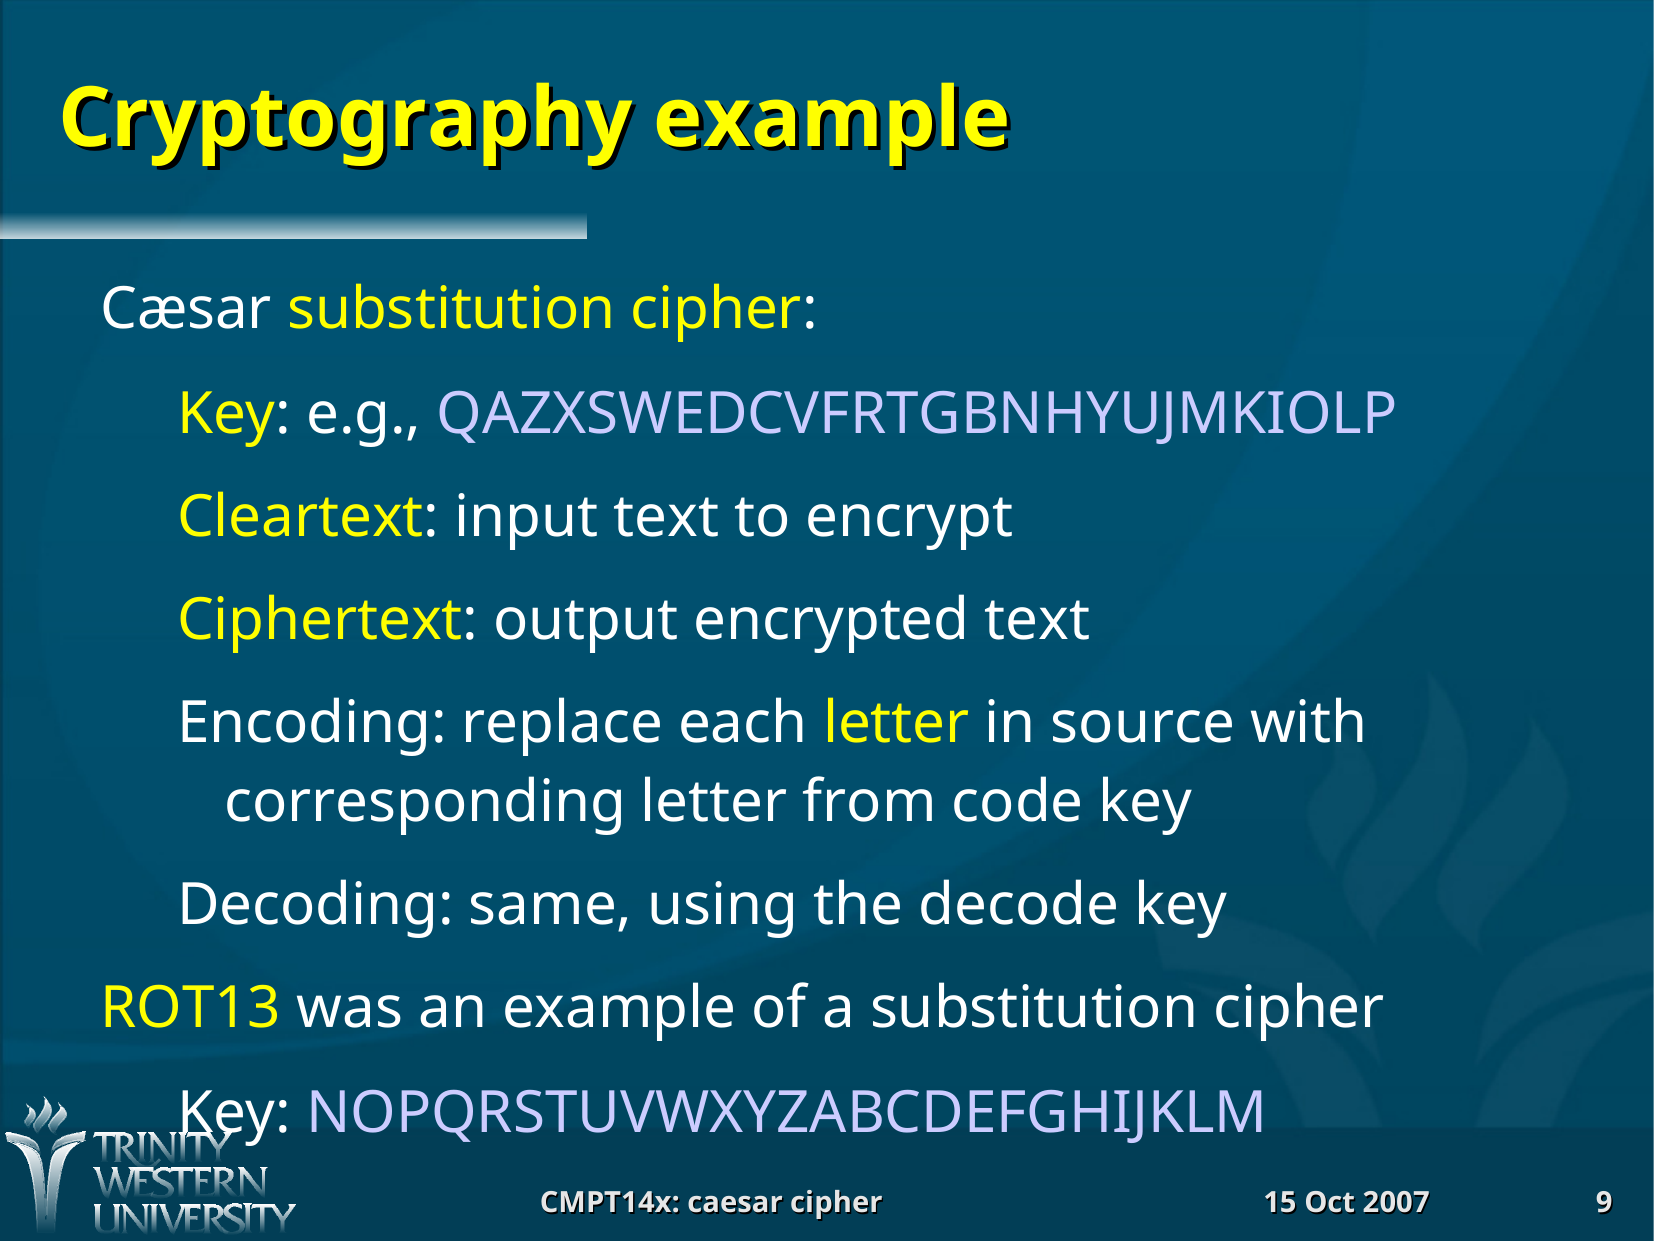

# Cryptography example
Cæsar substitution cipher:
Key: e.g., QAZXSWEDCVFRTGBNHYUJMKIOLP
Cleartext: input text to encrypt
Ciphertext: output encrypted text
Encoding: replace each letter in source with corresponding letter from code key
Decoding: same, using the decode key
ROT13 was an example of a substitution cipher
Key: NOPQRSTUVWXYZABCDEFGHIJKLM
CMPT14x: caesar cipher
15 Oct 2007
9